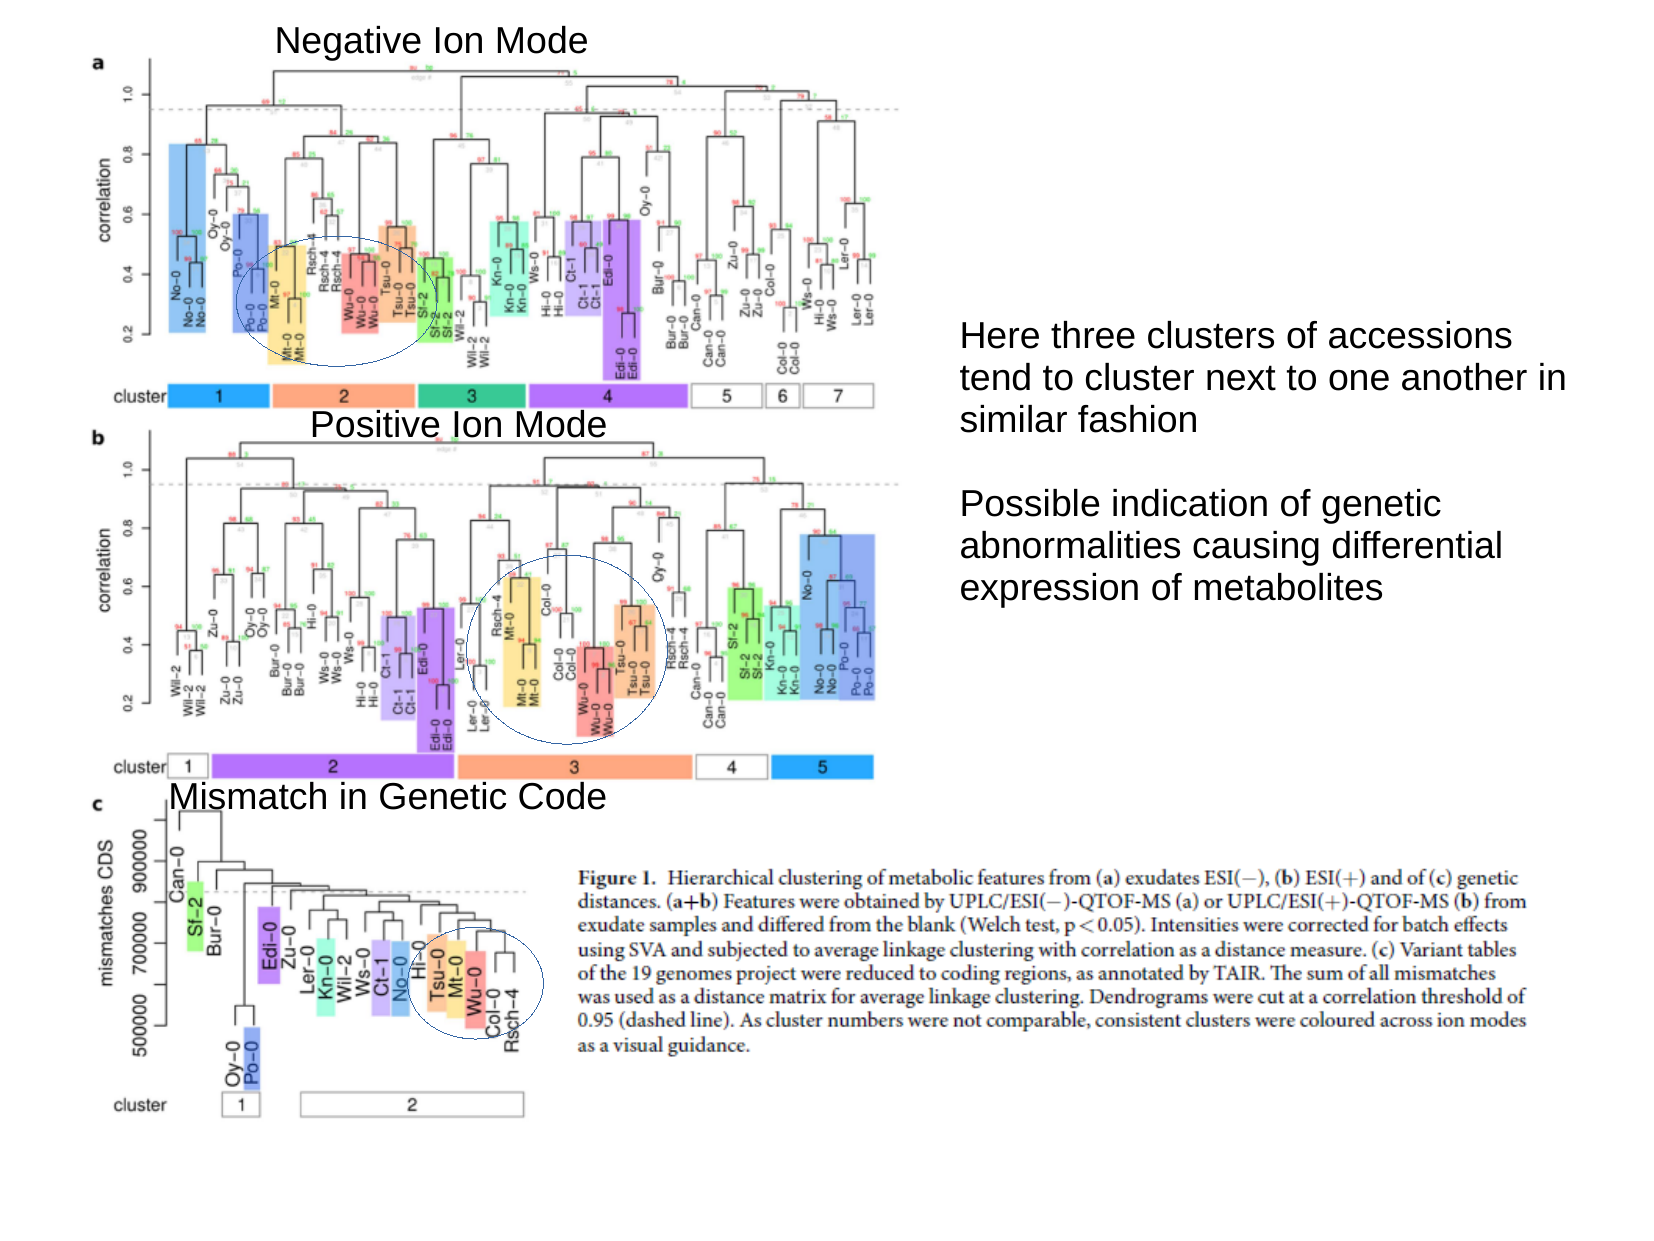

Negative Ion Mode
Here three clusters of accessions tend to cluster next to one another in similar fashion
Possible indication of genetic abnormalities causing differential expression of metabolites
Positive Ion Mode
Mismatch in Genetic Code